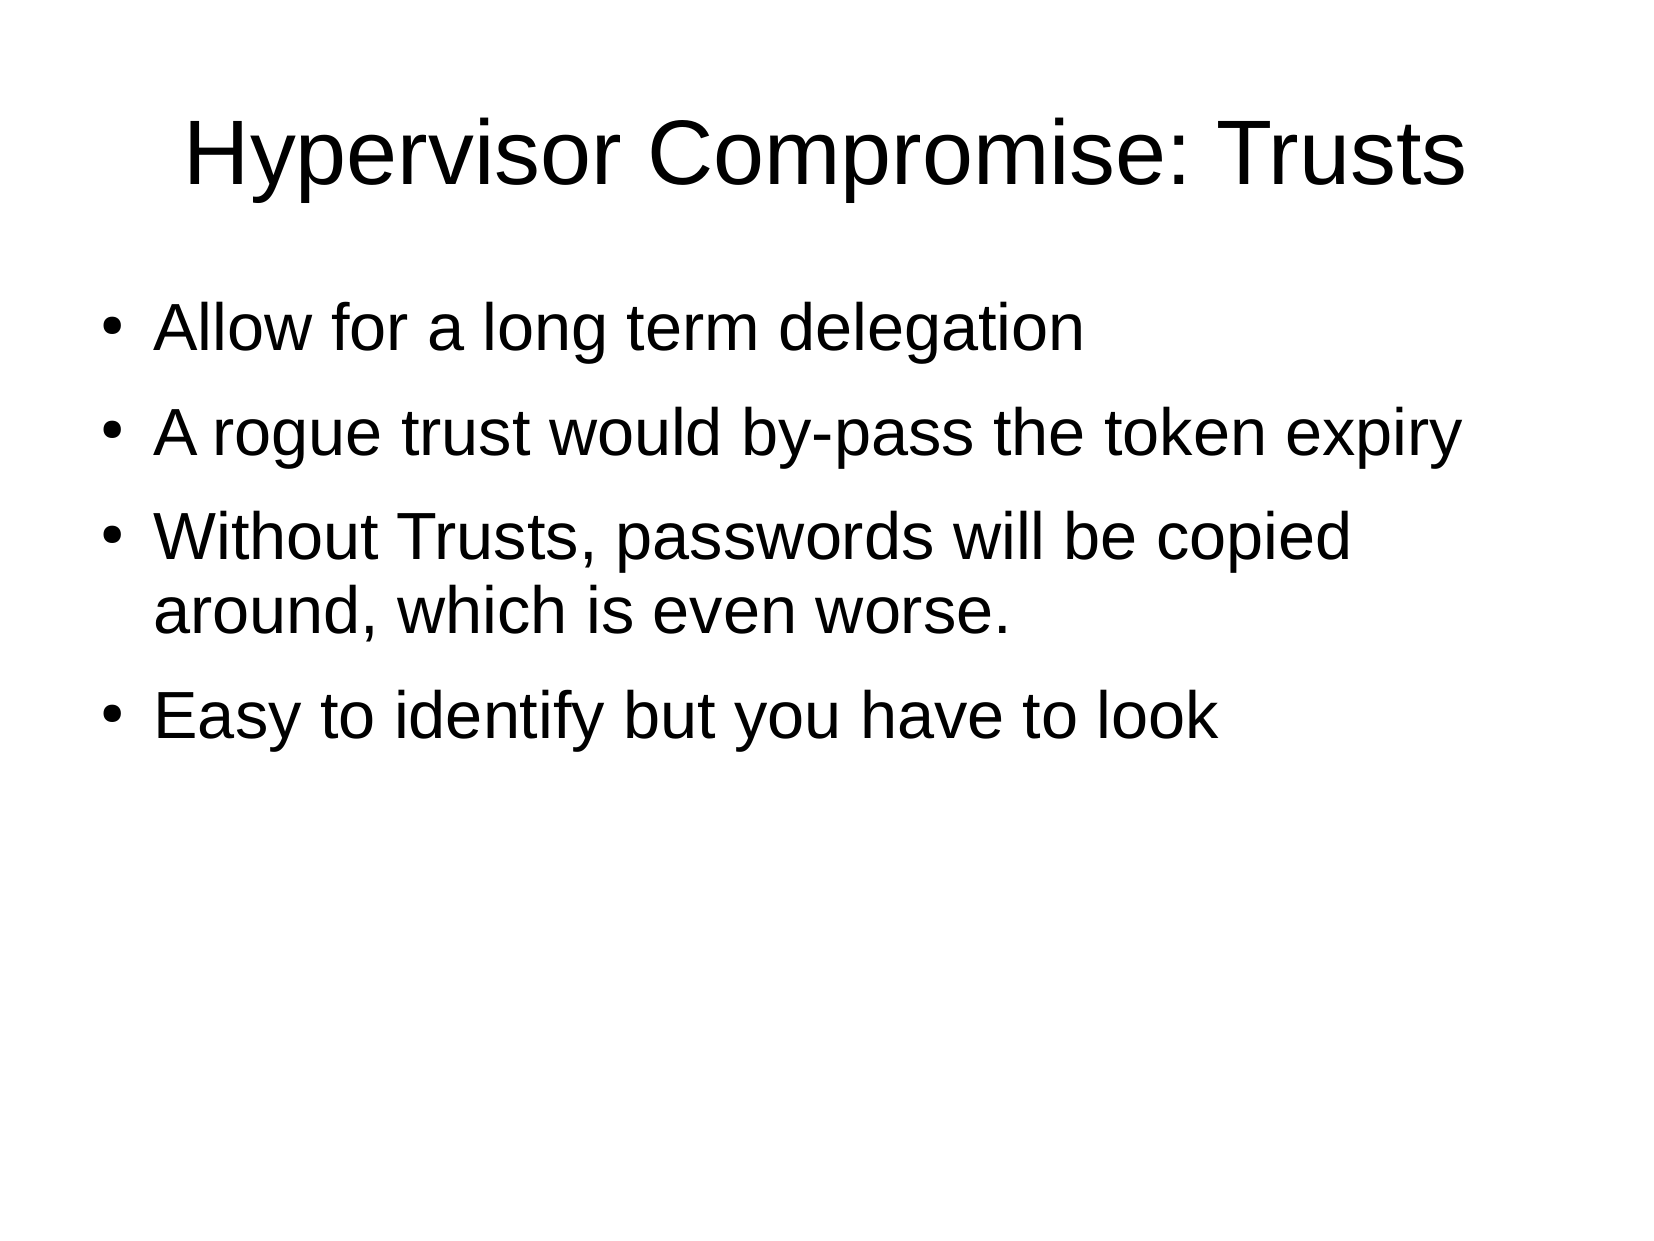

# Hypervisor Compromise: Trusts
Allow for a long term delegation
A rogue trust would by-pass the token expiry
Without Trusts, passwords will be copied around, which is even worse.
Easy to identify but you have to look